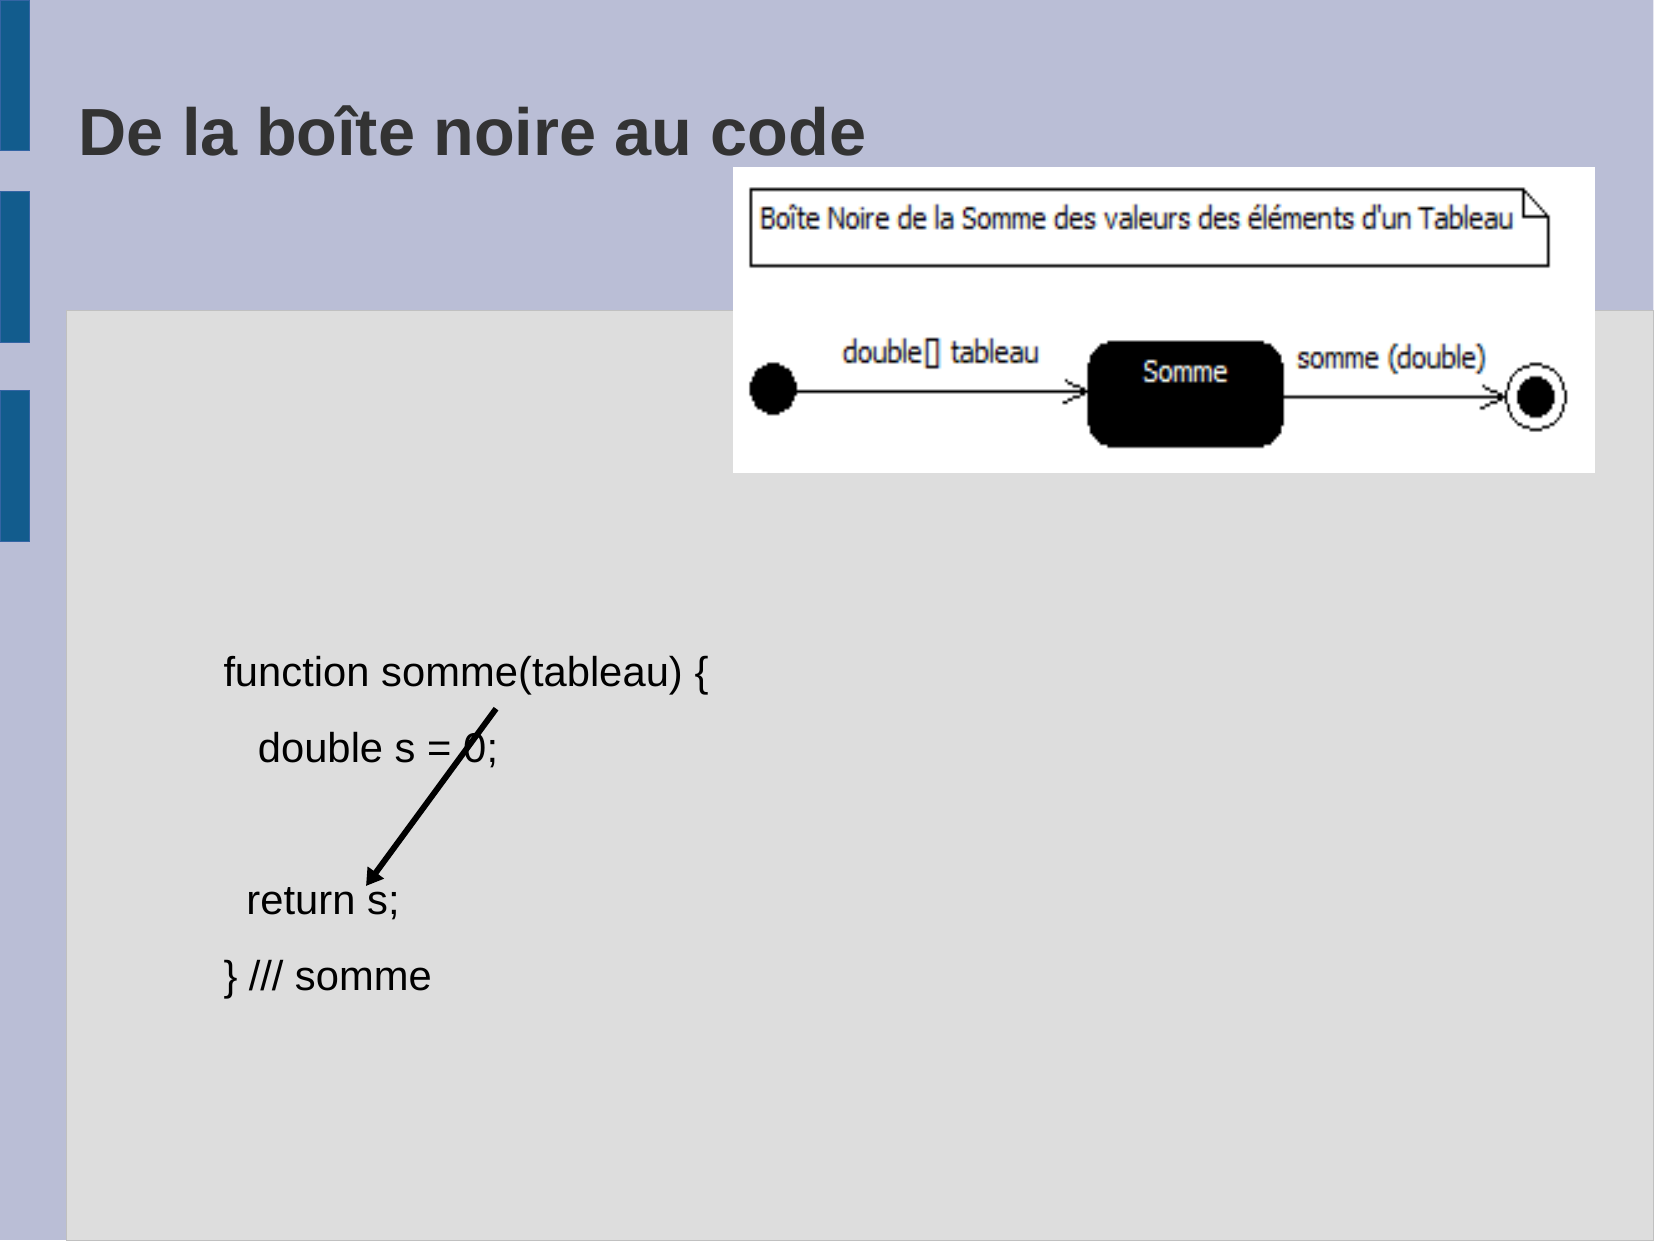

# De la boîte noire au code
function somme(tableau) {
 double s = 0;
 return s;
} /// somme